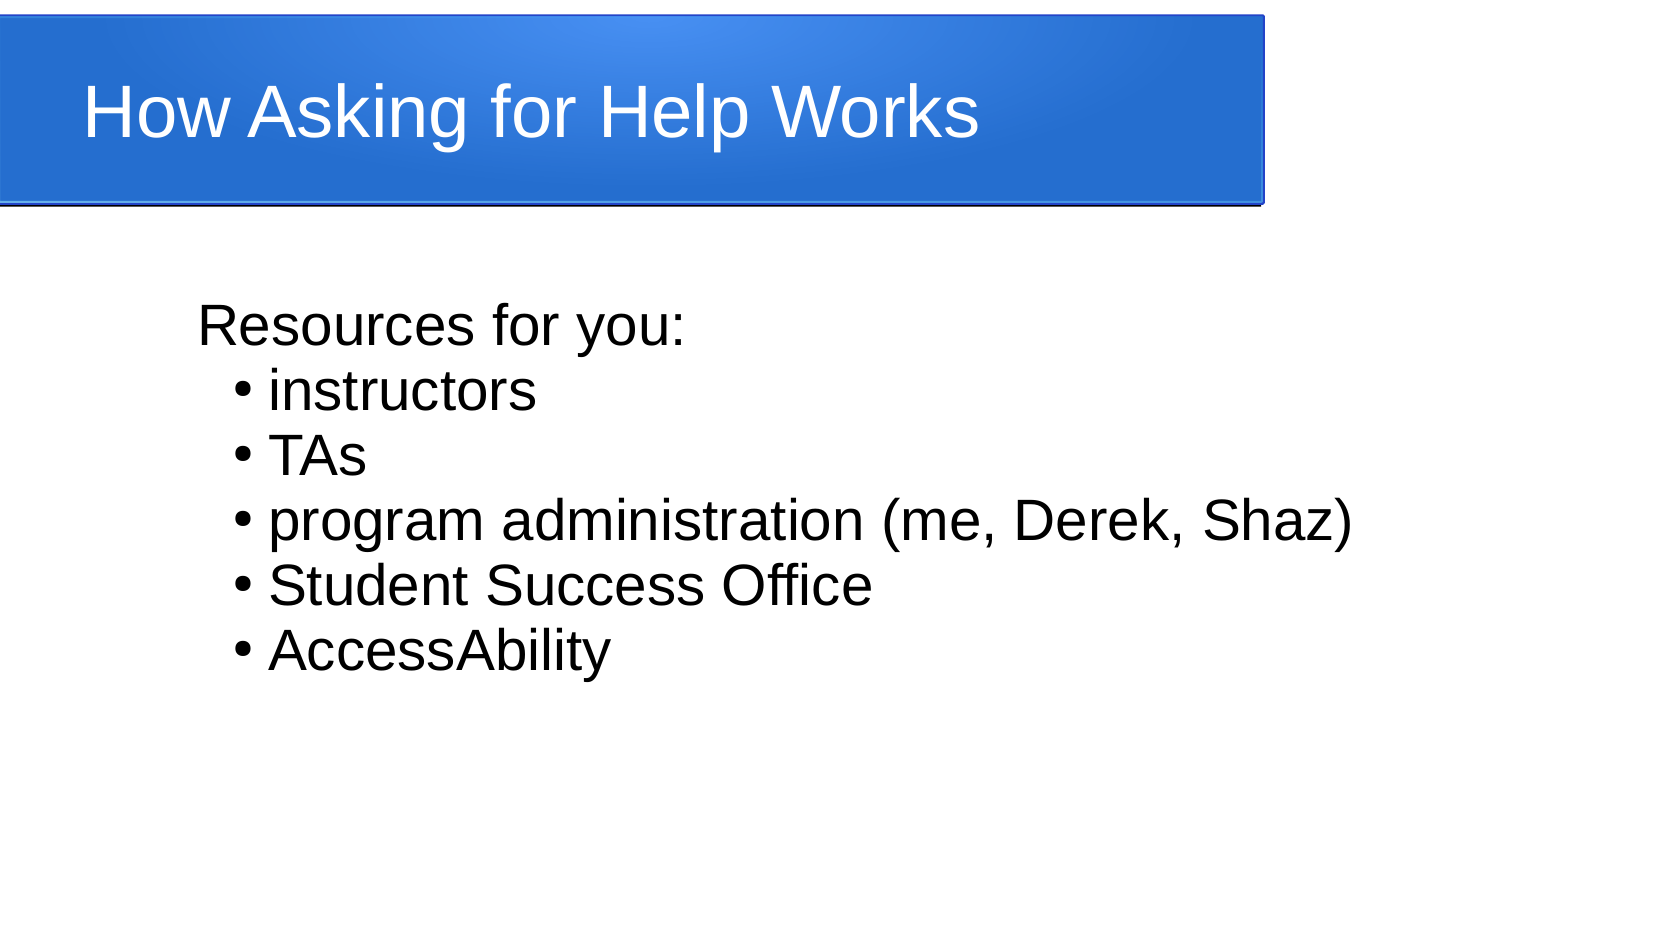

# How Asking for Help Works
Resources for you:
instructors
TAs
program administration (me, Derek, Shaz)
Student Success Office
AccessAbility